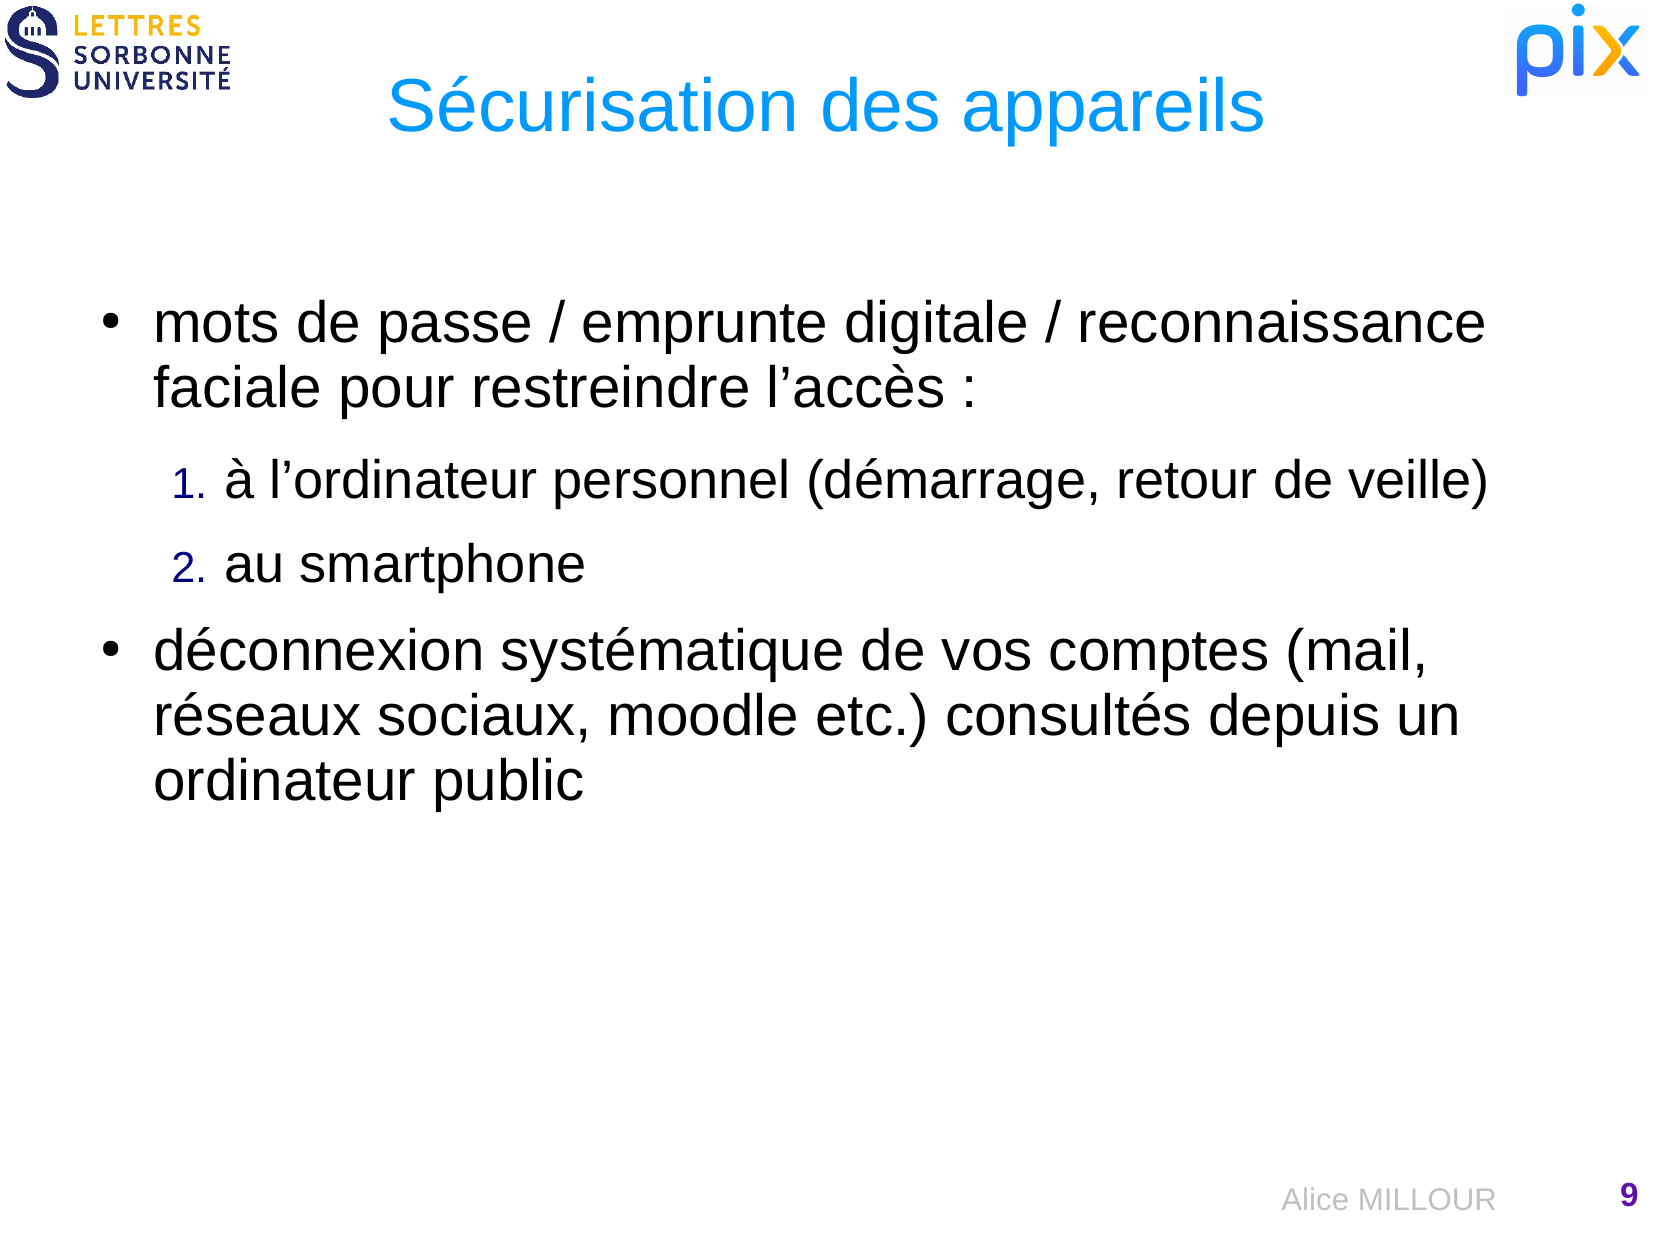

# Sécurisation des appareils
mots de passe / emprunte digitale / reconnaissance faciale pour restreindre l’accès :
à l’ordinateur personnel (démarrage, retour de veille)
au smartphone
déconnexion systématique de vos comptes (mail, réseaux sociaux, moodle etc.) consultés depuis un ordinateur public